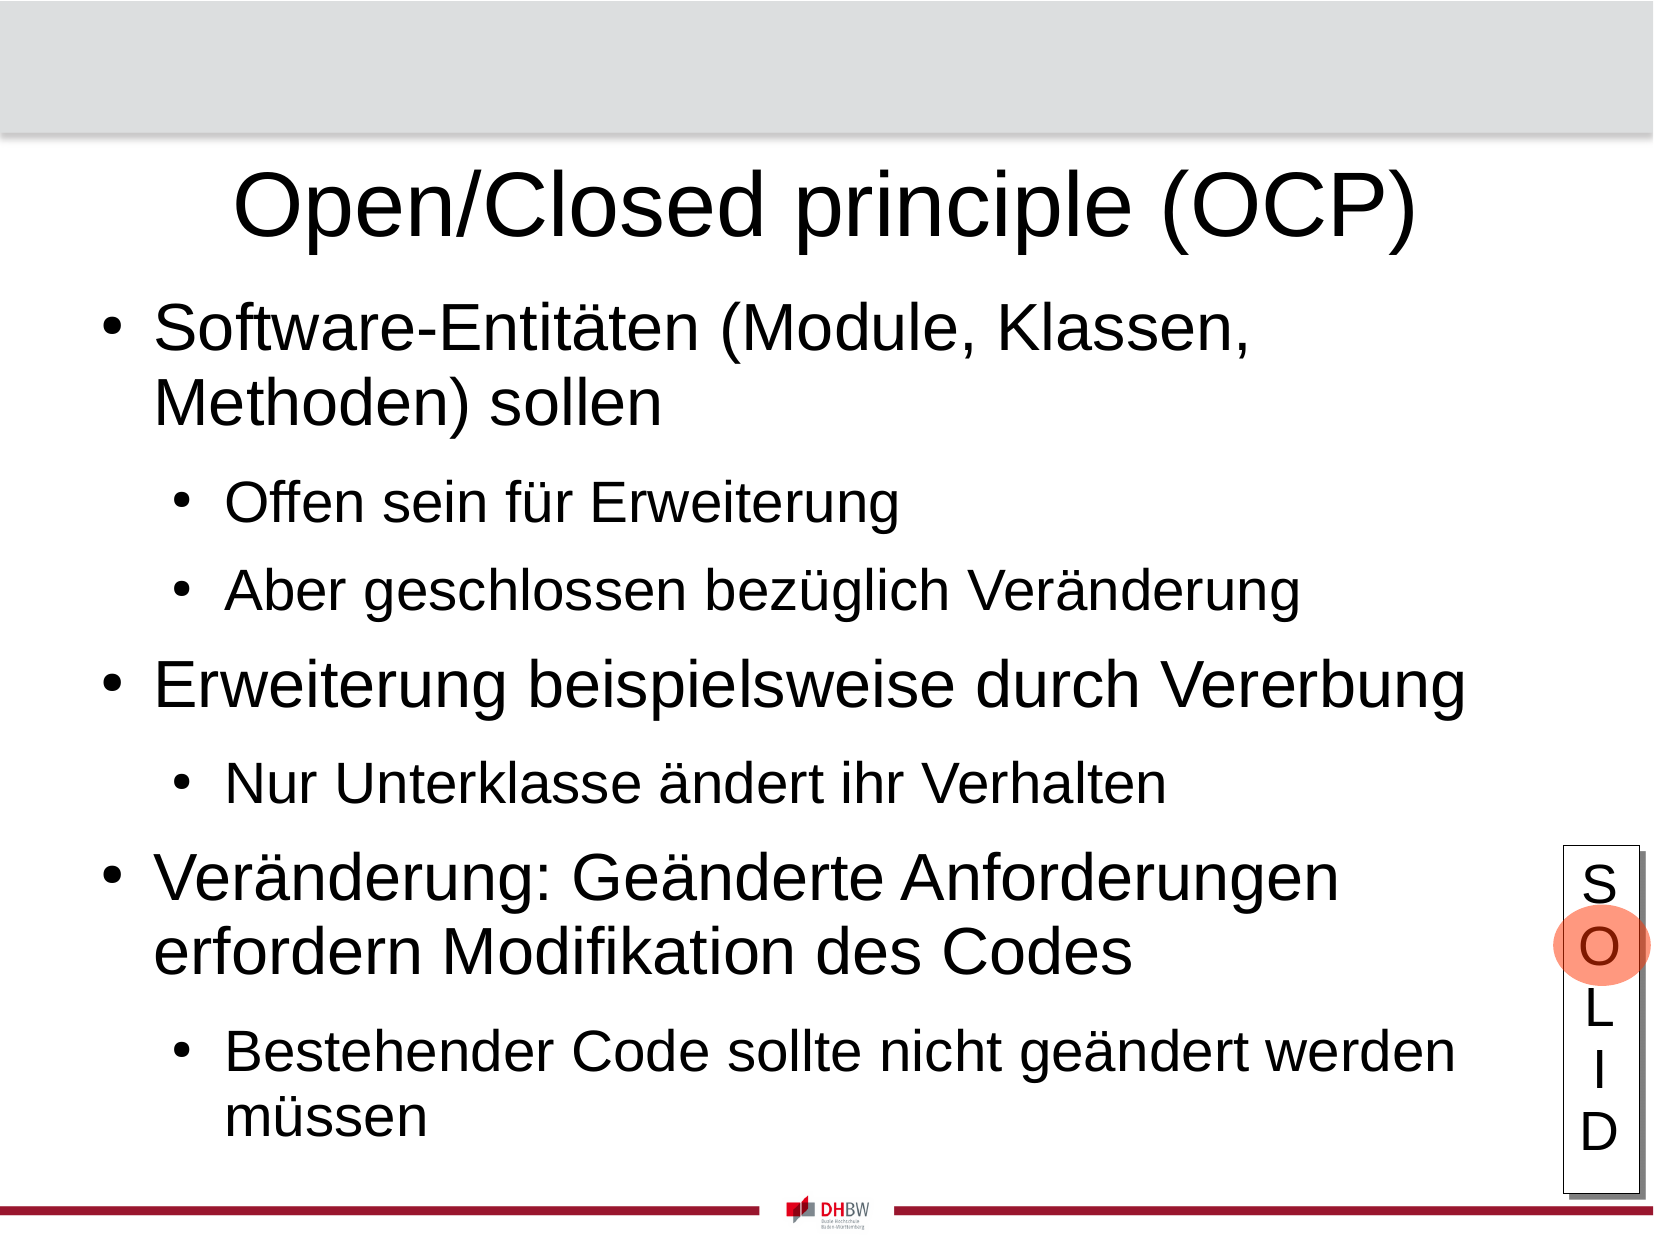

# Open/Closed principle (OCP)
Software-Entitäten (Module, Klassen, Methoden) sollen
Offen sein für Erweiterung
Aber geschlossen bezüglich Veränderung
Erweiterung beispielsweise durch Vererbung
Nur Unterklasse ändert ihr Verhalten
Veränderung: Geänderte Anforderungen erfordern Modifikation des Codes
Bestehender Code sollte nicht geändert werden müssen
S
O
L
I
D